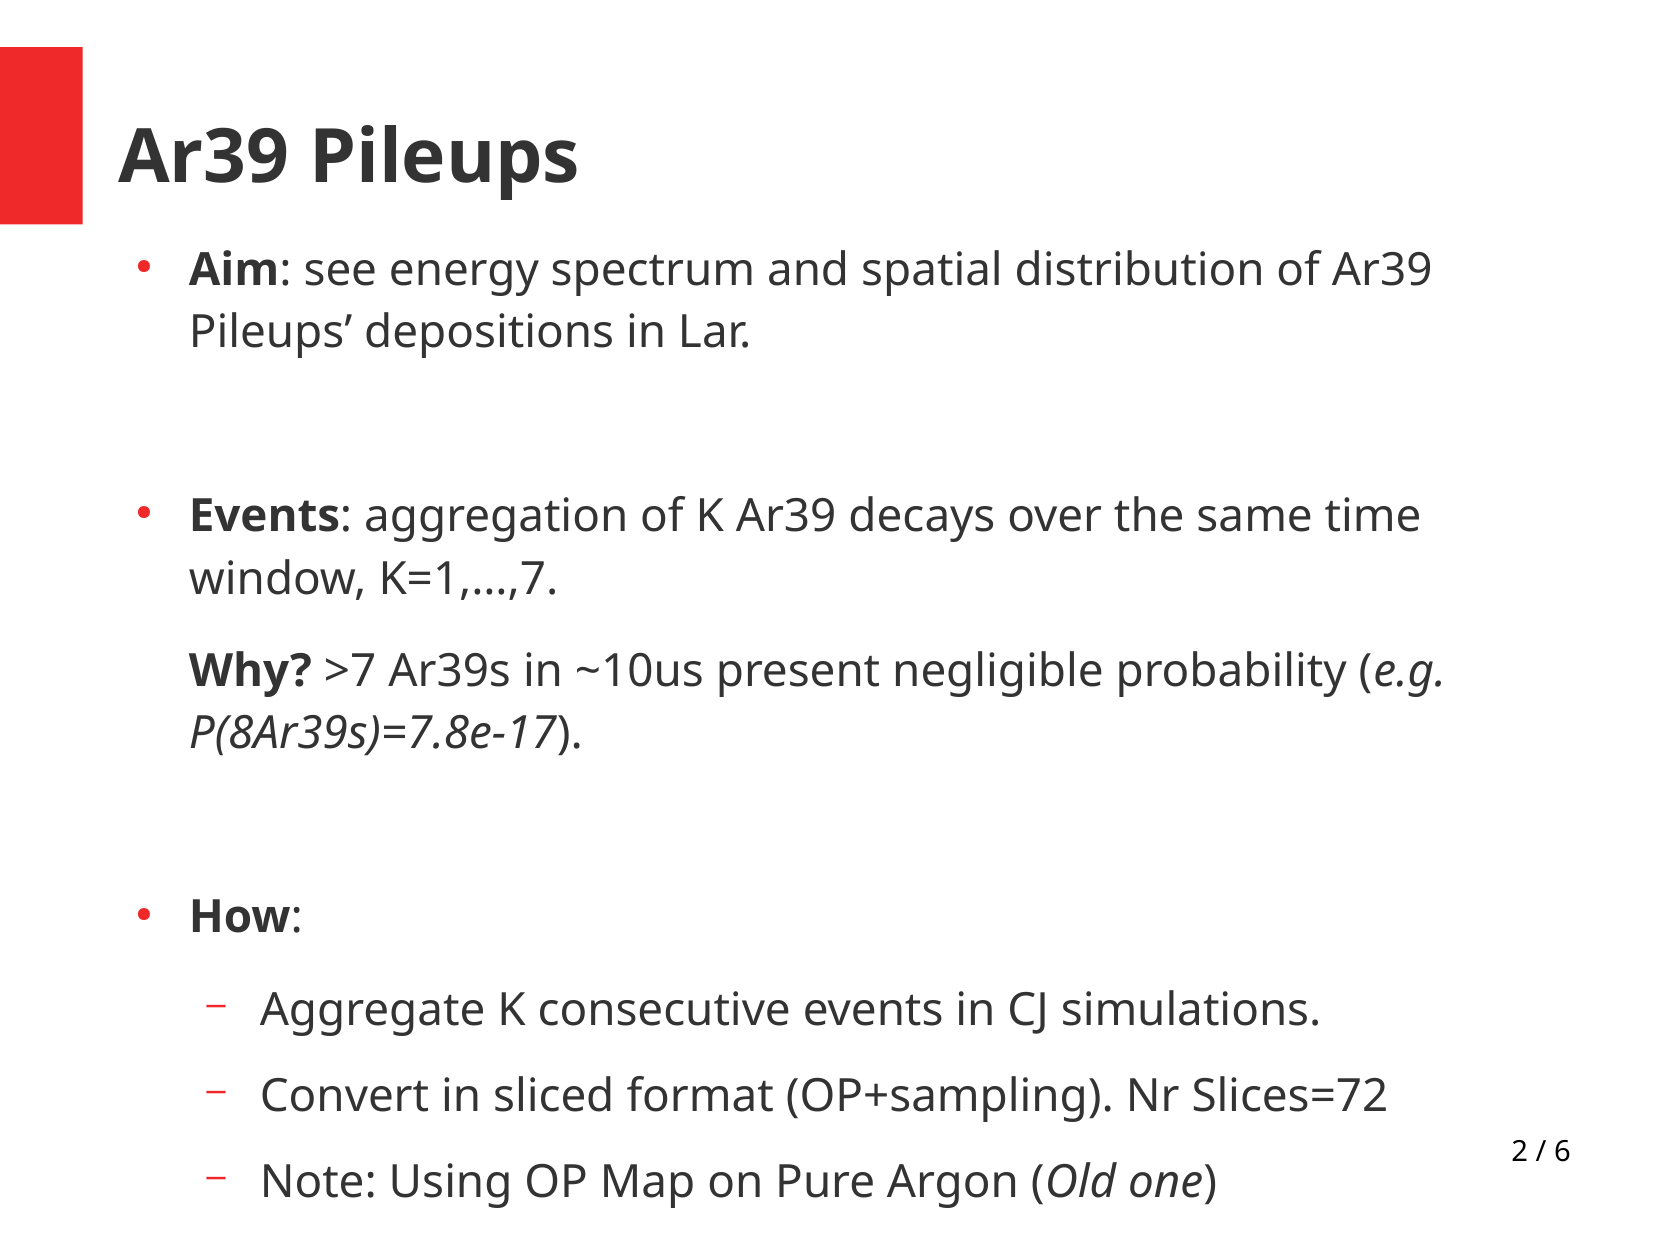

# Ar39 Pileups
Aim: see energy spectrum and spatial distribution of Ar39 Pileups’ depositions in Lar.
Events: aggregation of K Ar39 decays over the same time window, K=1,…,7.
Why? >7 Ar39s in ~10us present negligible probability (e.g. P(8Ar39s)=7.8e-17).
How:
Aggregate K consecutive events in CJ simulations.
Convert in sliced format (OP+sampling). Nr Slices=72
Note: Using OP Map on Pure Argon (Old one)
2